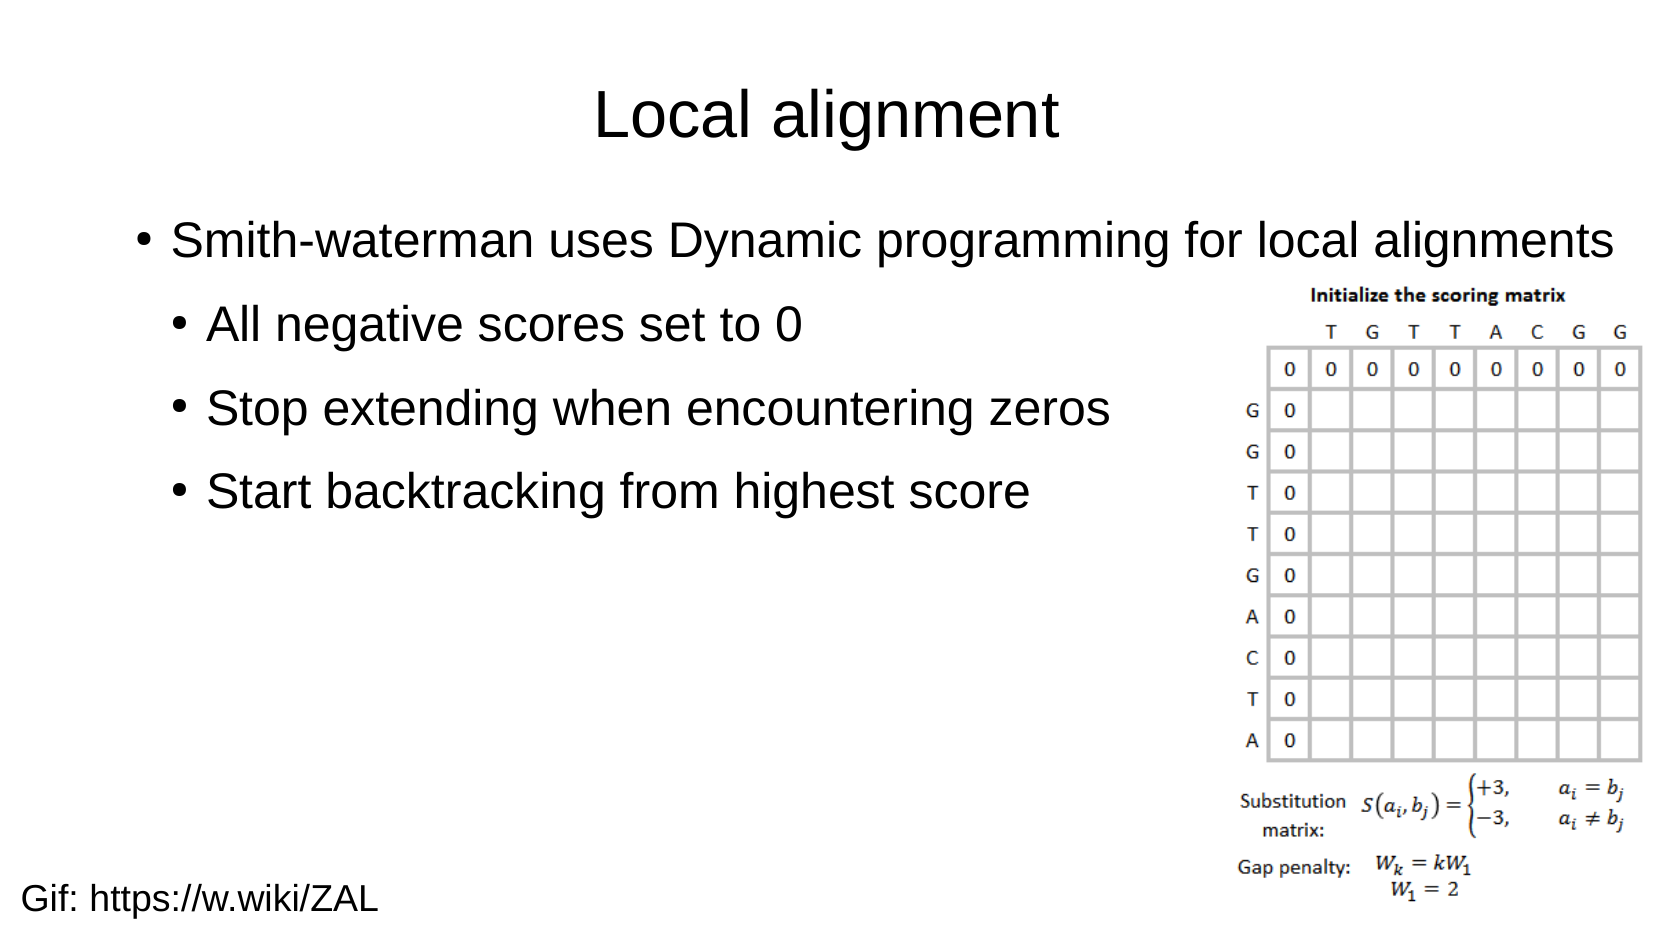

# Local alignment
Smith-waterman uses Dynamic programming for local alignments
All negative scores set to 0
Stop extending when encountering zeros
Start backtracking from highest score
Gif: https://w.wiki/ZAL